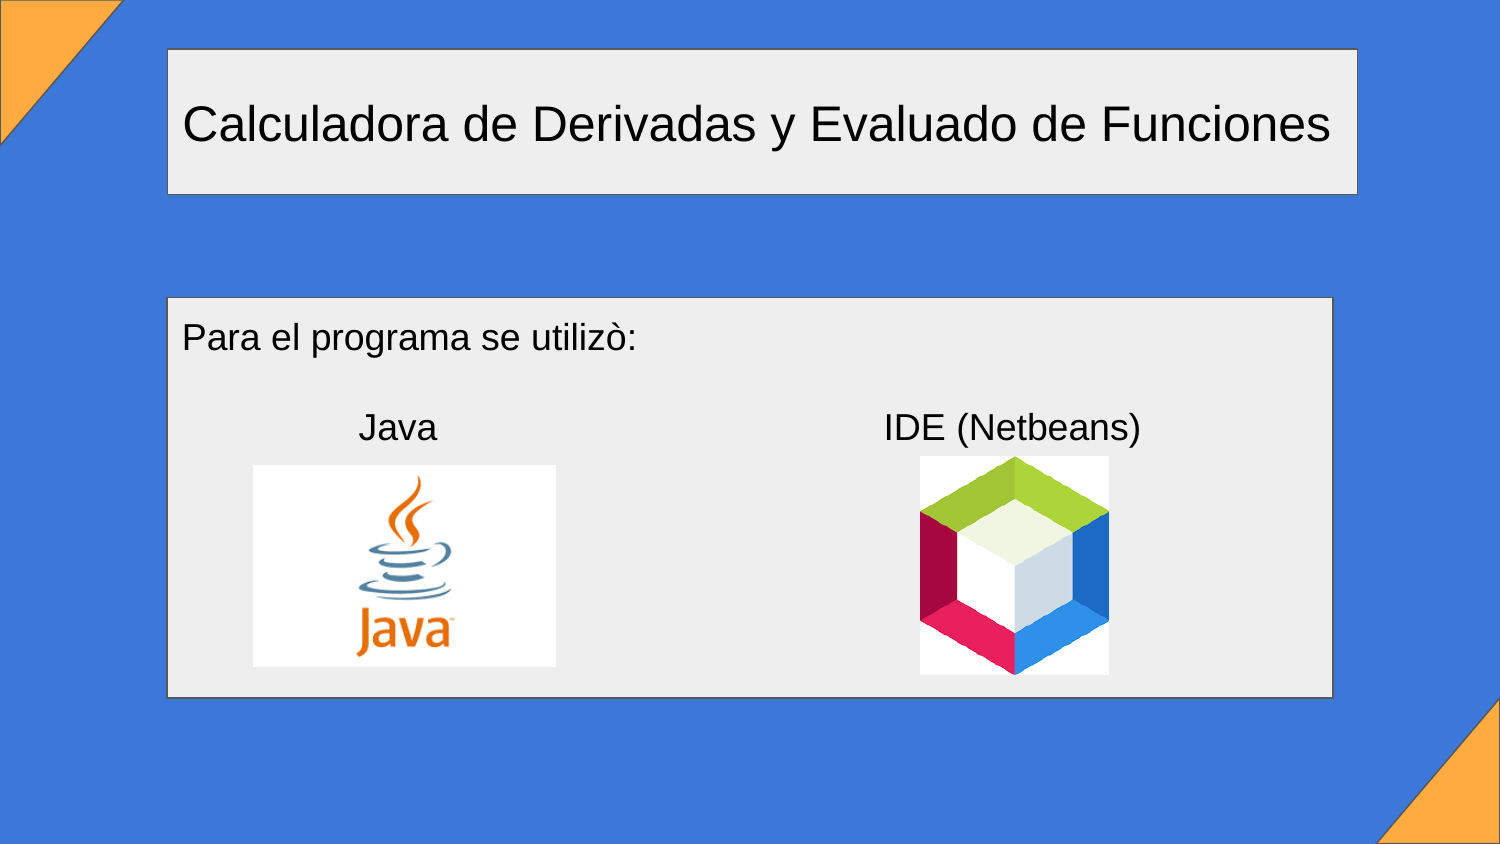

Calculadora de Derivadas y Evaluado de Funciones
Para el programa se utilizò:
Java						IDE (Netbeans)